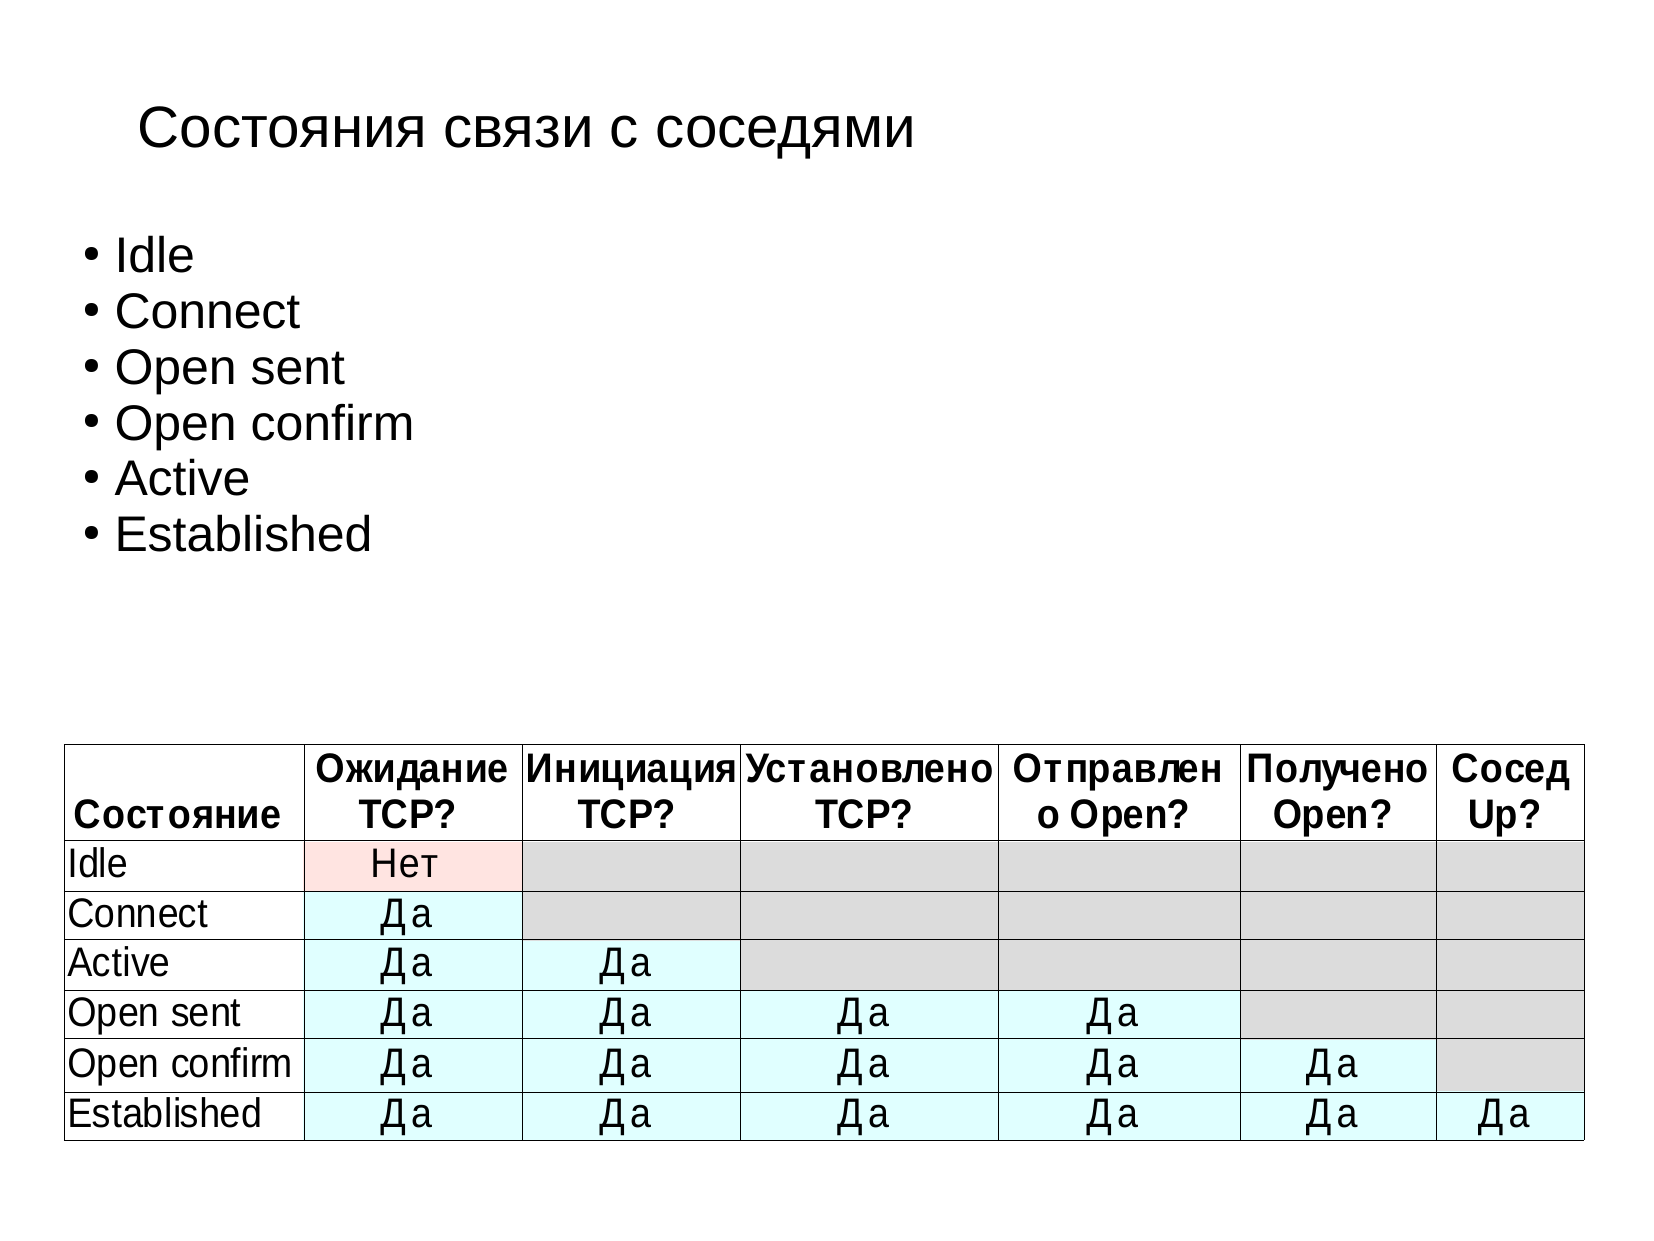

Состояния связи с соседями
# Idle
 Connect
 Open sent
 Open confirm
 Active
 Established